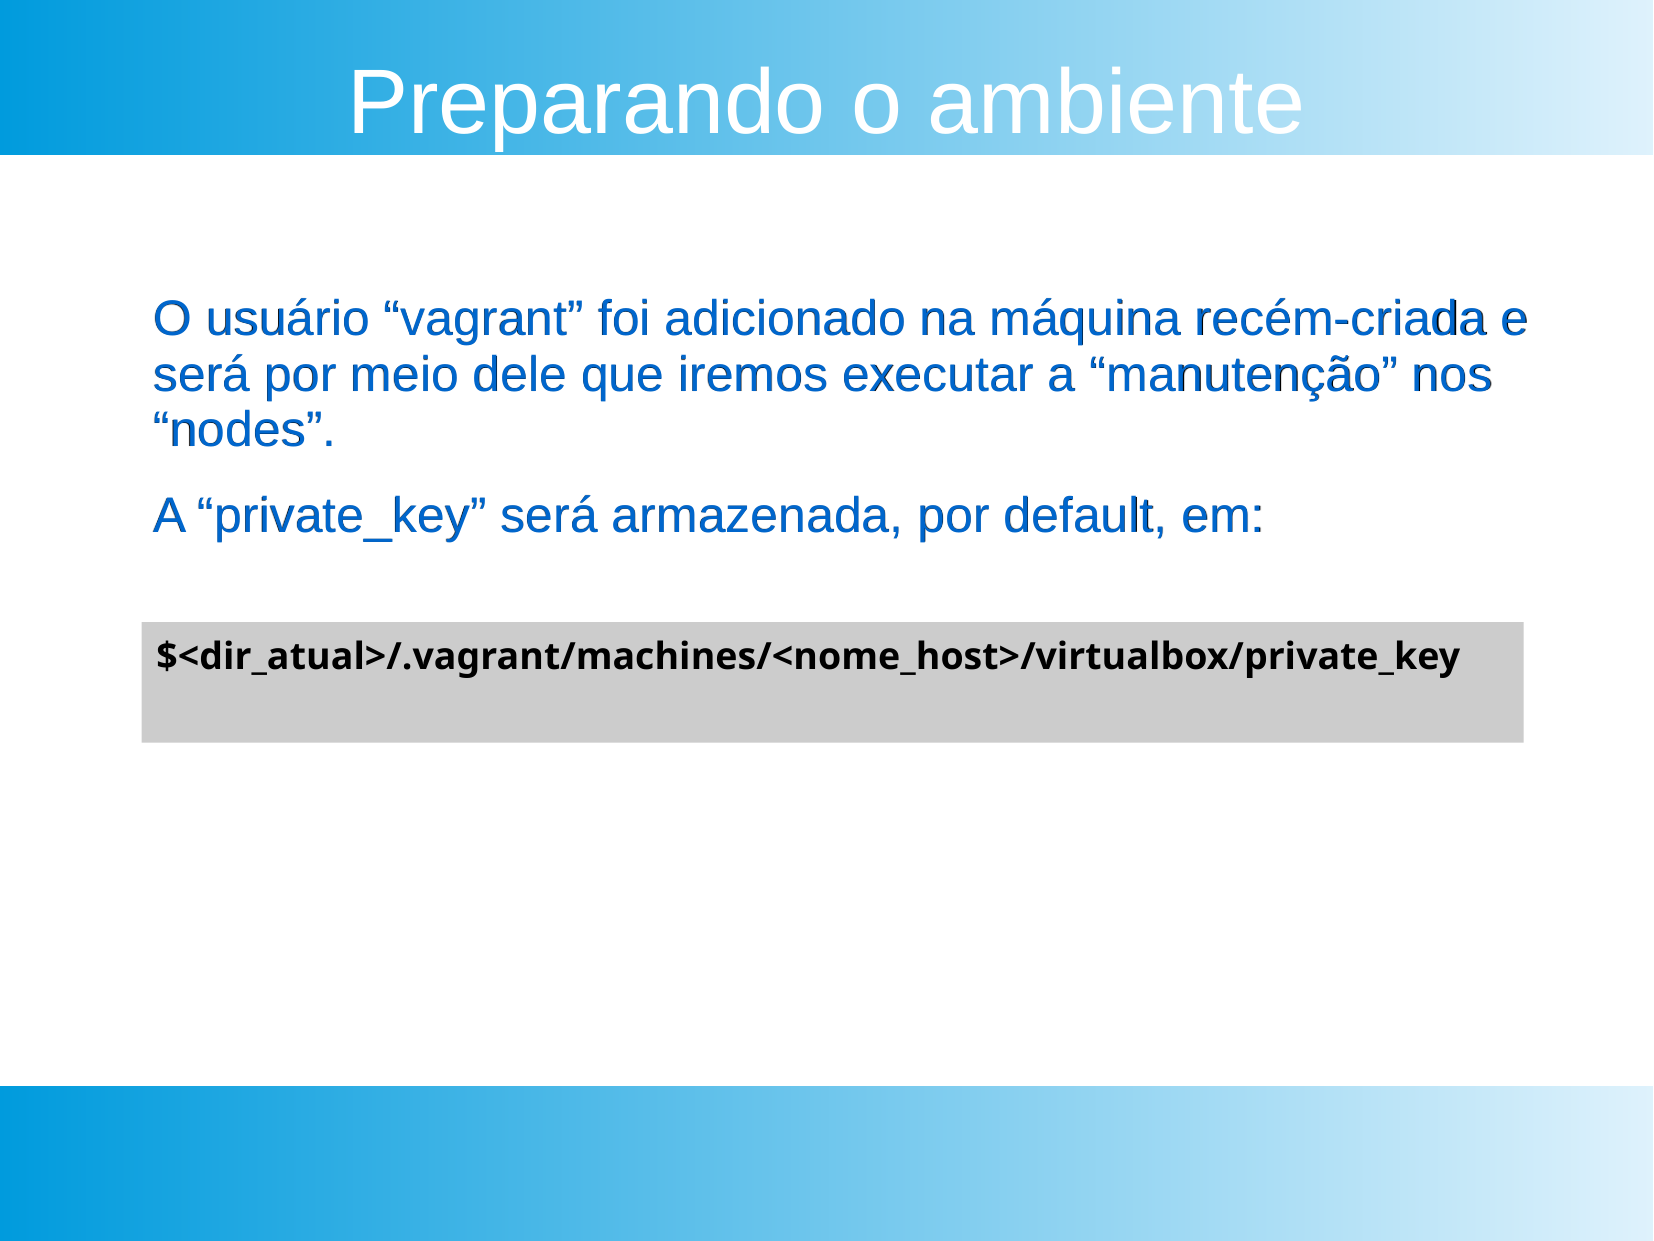

# Preparando o ambiente
O usuário “vagrant” foi adicionado na máquina recém-criada e será por meio dele que iremos executar a “manutenção” nos “nodes”.
A “private_key” será armazenada, por default, em:
$<dir_atual>/.vagrant/machines/<nome_host>/virtualbox/private_key